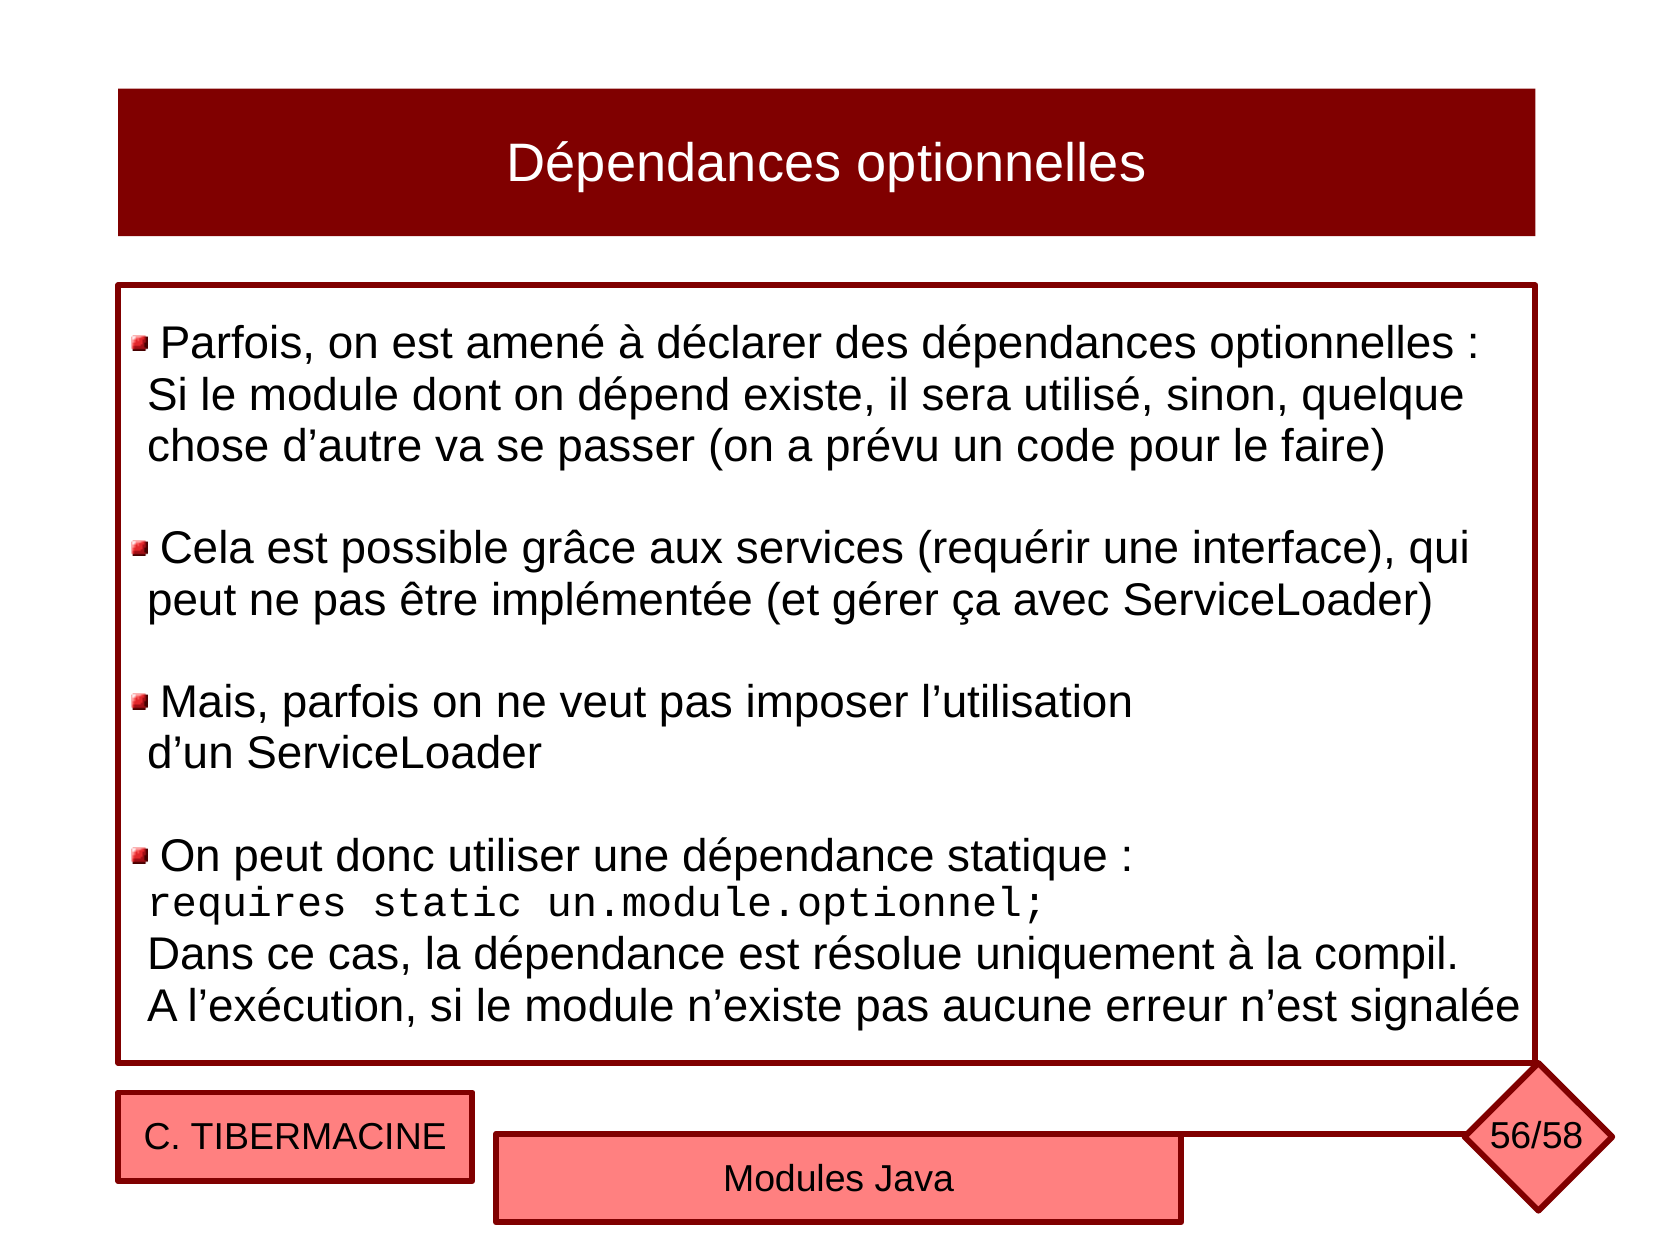

Dépendances optionnelles
 Parfois, on est amené à déclarer des dépendances optionnelles :
Si le module dont on dépend existe, il sera utilisé, sinon, quelque
chose d’autre va se passer (on a prévu un code pour le faire)
 Cela est possible grâce aux services (requérir une interface), qui
peut ne pas être implémentée (et gérer ça avec ServiceLoader)
 Mais, parfois on ne veut pas imposer l’utilisation
d’un ServiceLoader
 On peut donc utiliser une dépendance statique :
requires static un.module.optionnel;
Dans ce cas, la dépendance est résolue uniquement à la compil.
A l’exécution, si le module n’existe pas aucune erreur n’est signalée
C. TIBERMACINE
Modules Java